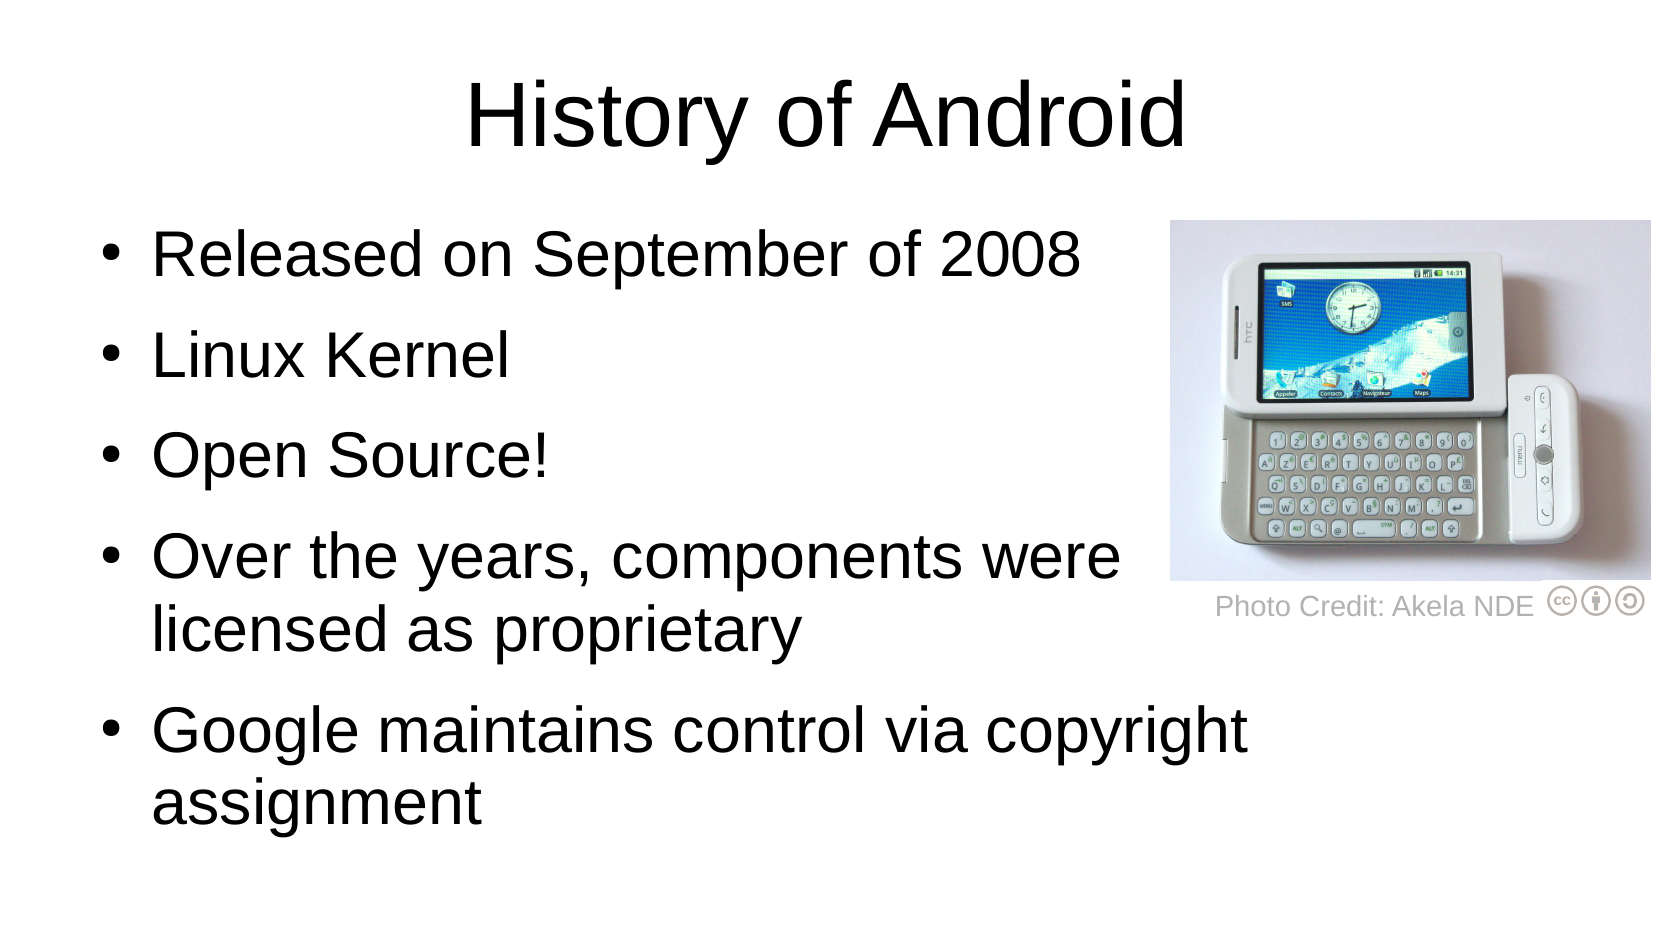

# History of Android
Released on September of 2008
Linux Kernel
Open Source!
Over the years, components were re-licensed as proprietary
Google maintains control via copyright assignment
Photo Credit: Akela NDE